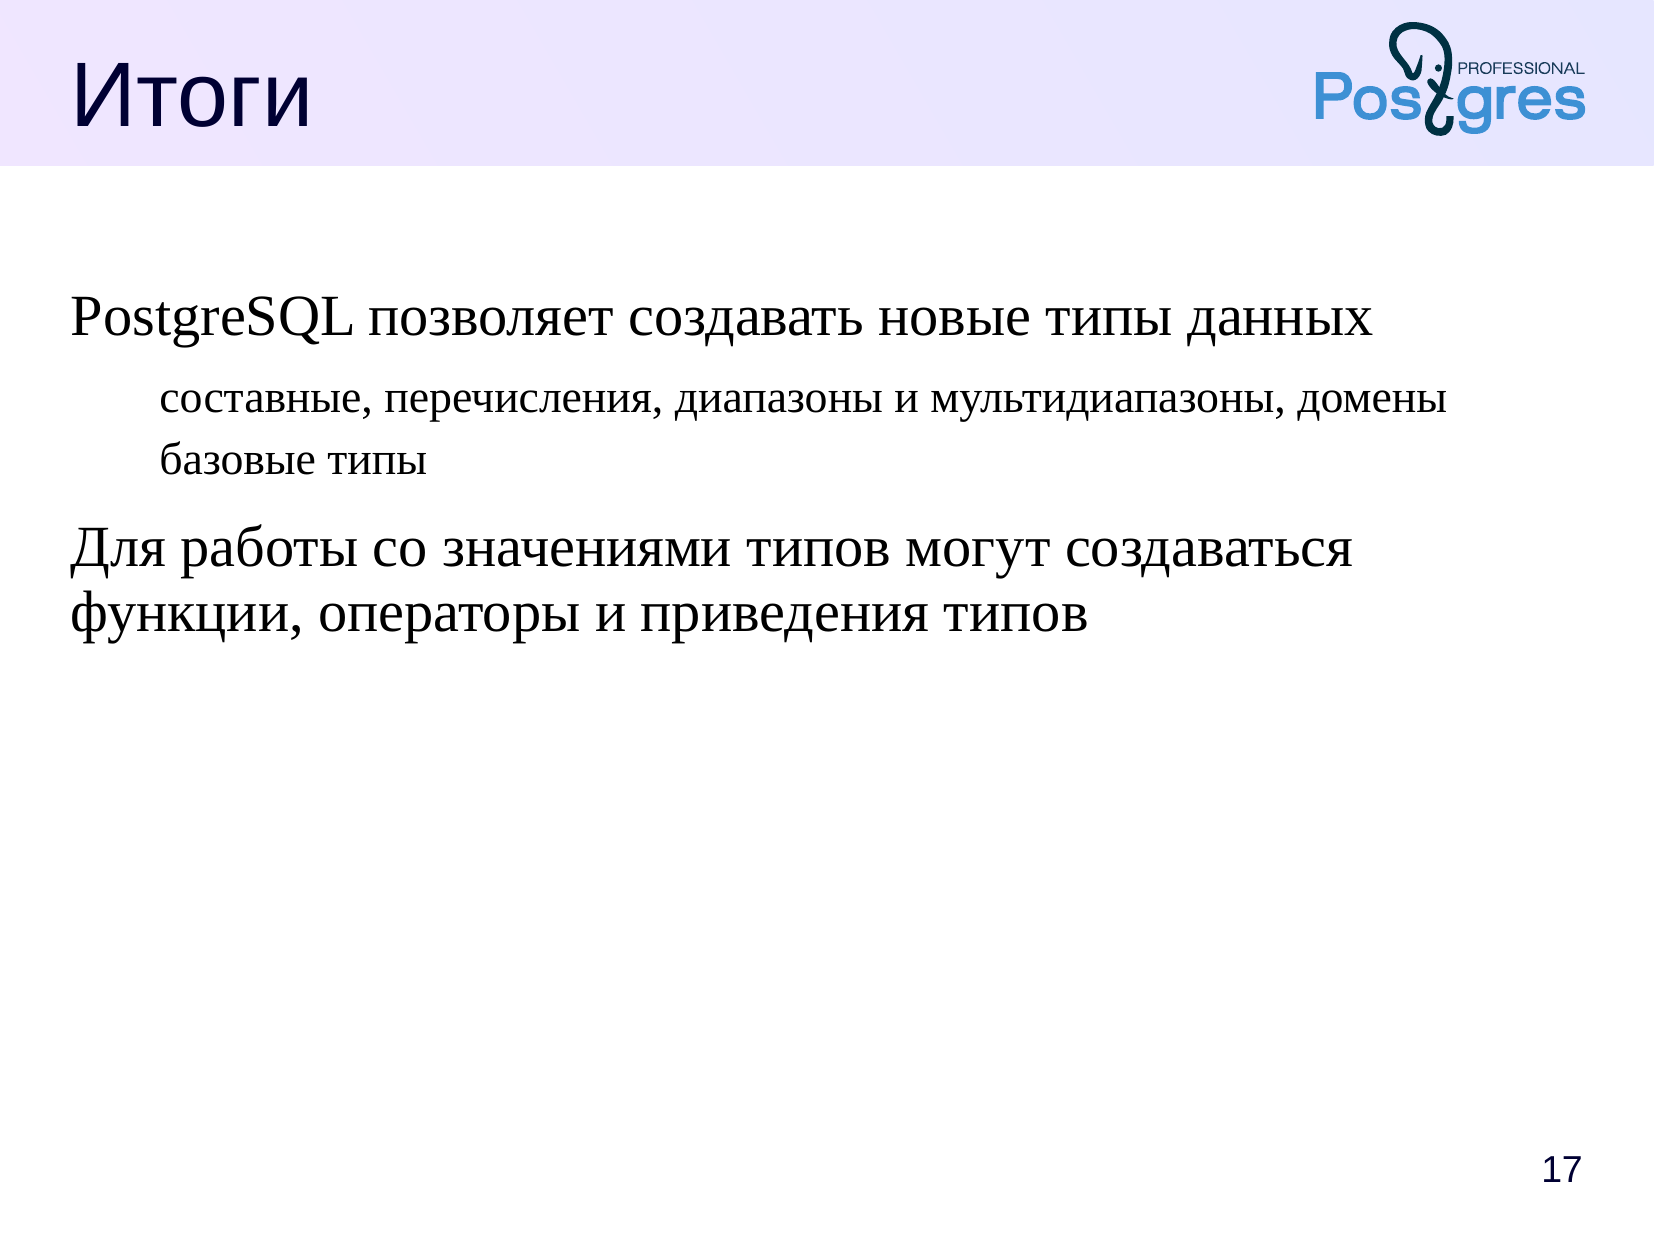

# Итоги
PostgreSQL позволяет создавать новые типы данных
составные, перечисления, диапазоны и мультидиапазоны, домены
базовые типы
Для работы со значениями типов могут создаваться функции, операторы и приведения типов